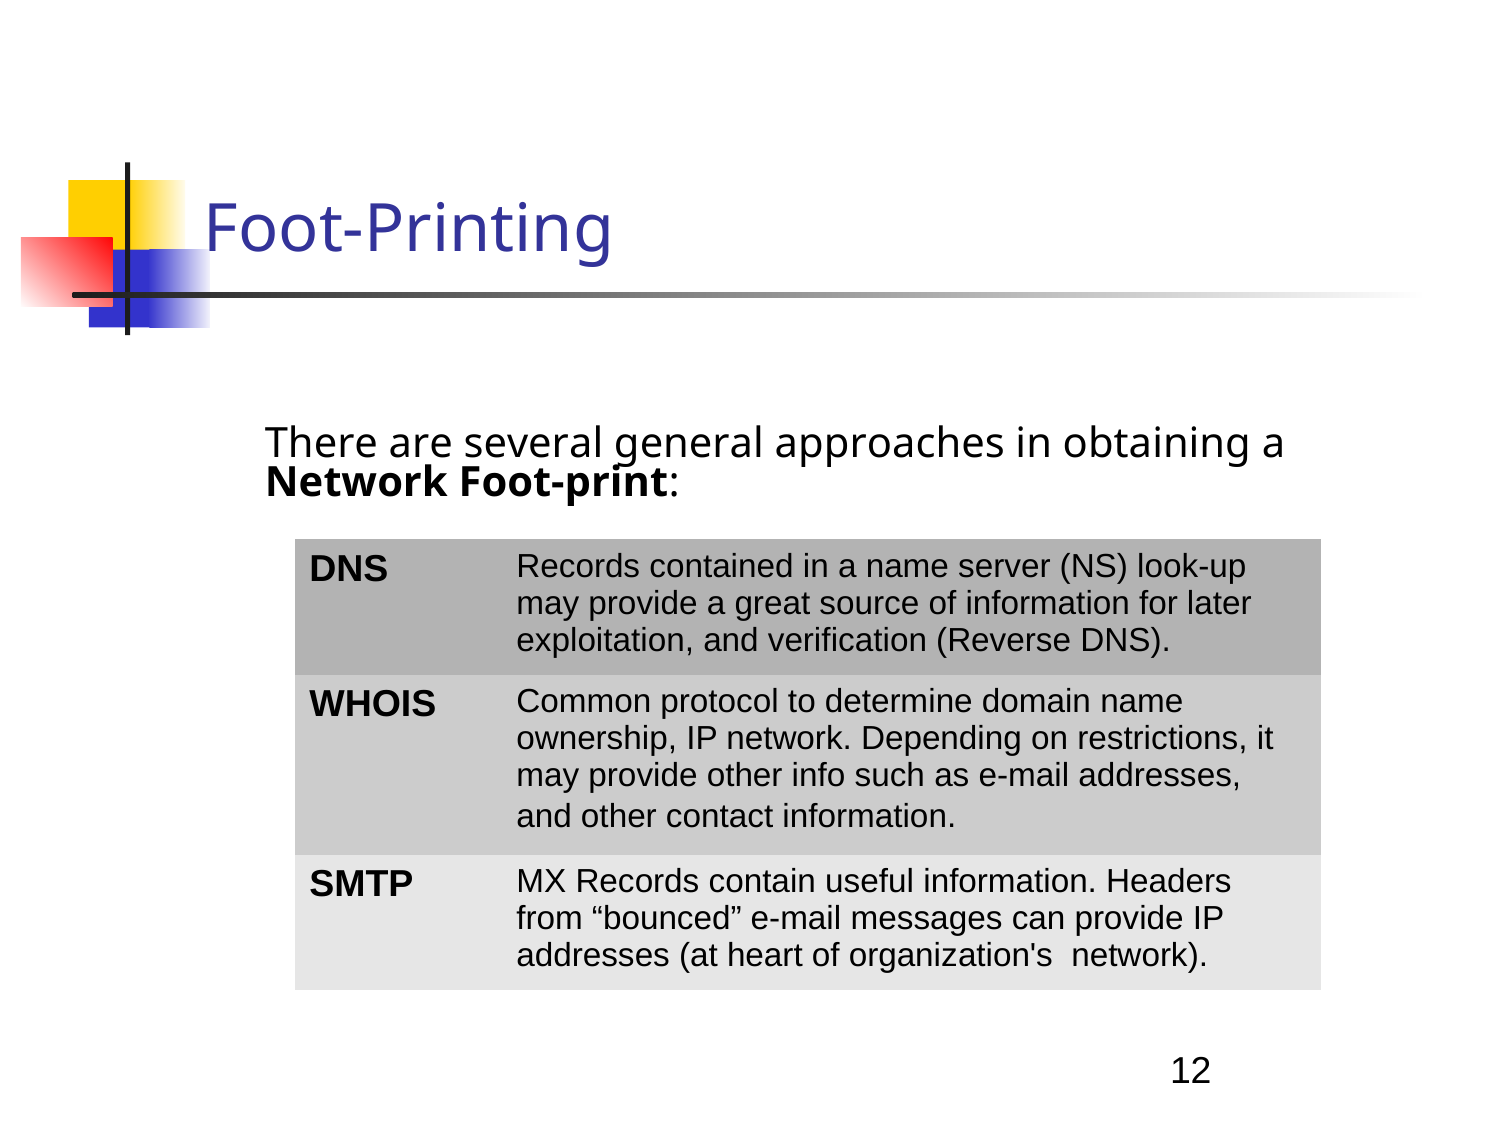

# Foot-Printing
There are several general approaches in obtaining a
Network Foot-print:
| DNS | Records contained in a name server (NS) look-up may provide a great source of information for later exploitation, and verification (Reverse DNS). |
| --- | --- |
| WHOIS | Common protocol to determine domain name ownership, IP network. Depending on restrictions, it may provide other info such as e-mail addresses, and other contact information. |
| SMTP | MX Records contain useful information. Headers from “bounced” e-mail messages can provide IP addresses (at heart of organization's network). |
12